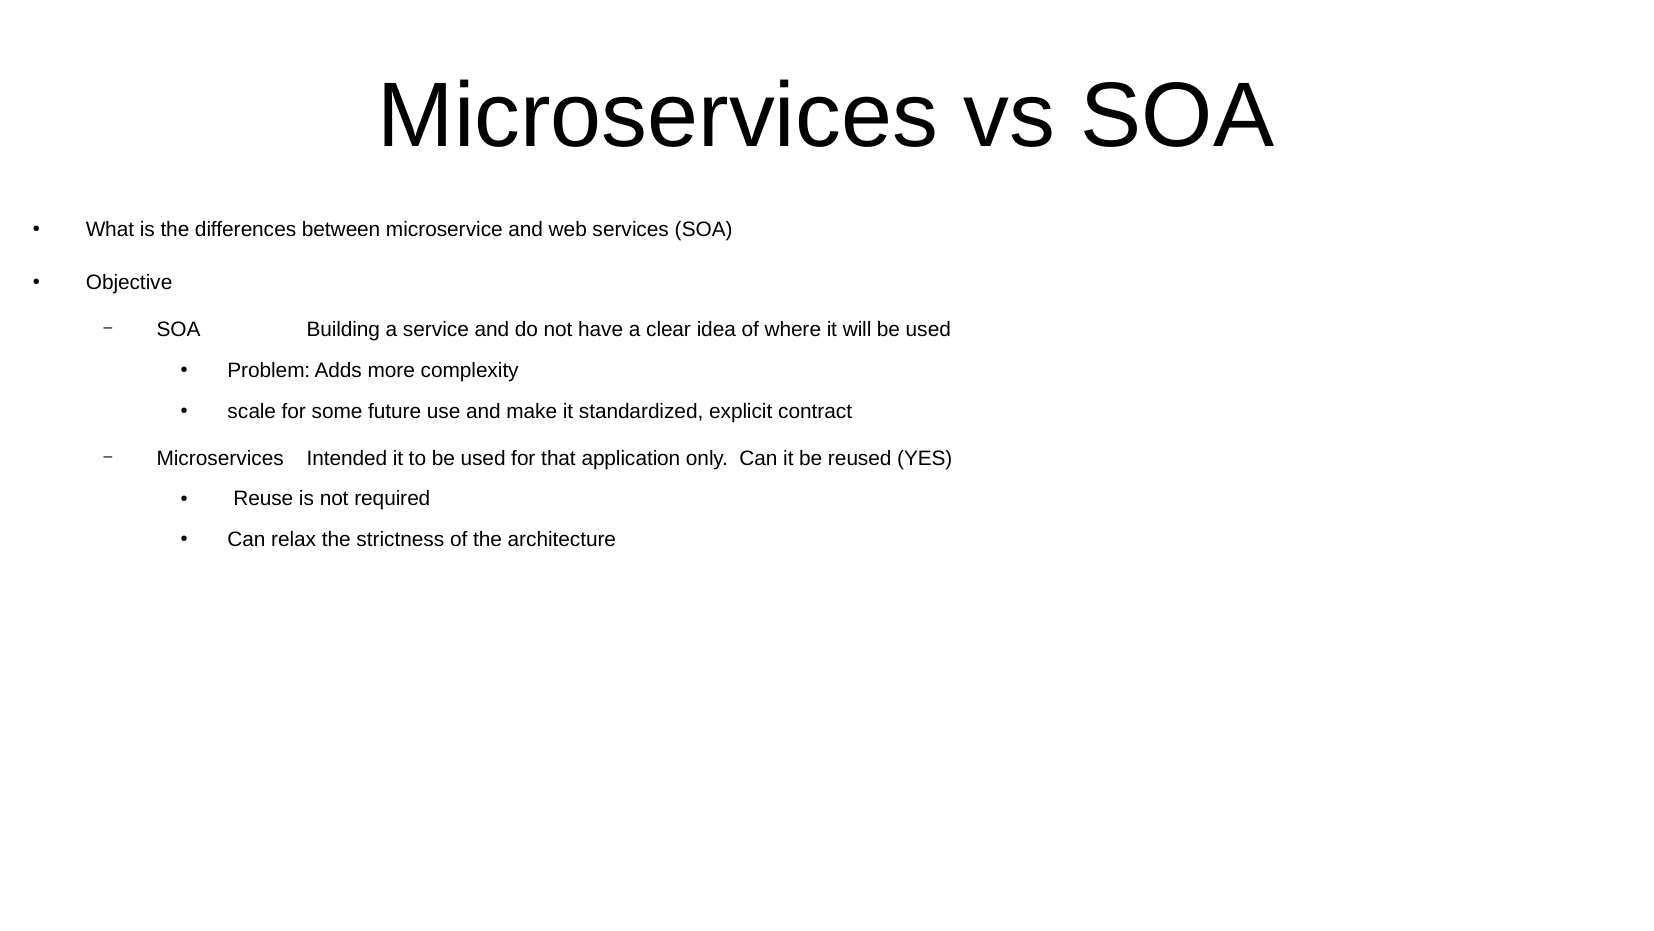

# Microservices vs SOA
What is the differences between microservice and web services (SOA)
Objective
SOA		Building a service and do not have a clear idea of where it will be used
Problem: Adds more complexity
scale for some future use and make it standardized, explicit contract
Microservices 	Intended it to be used for that application only. Can it be reused (YES)
 Reuse is not required
Can relax the strictness of the architecture